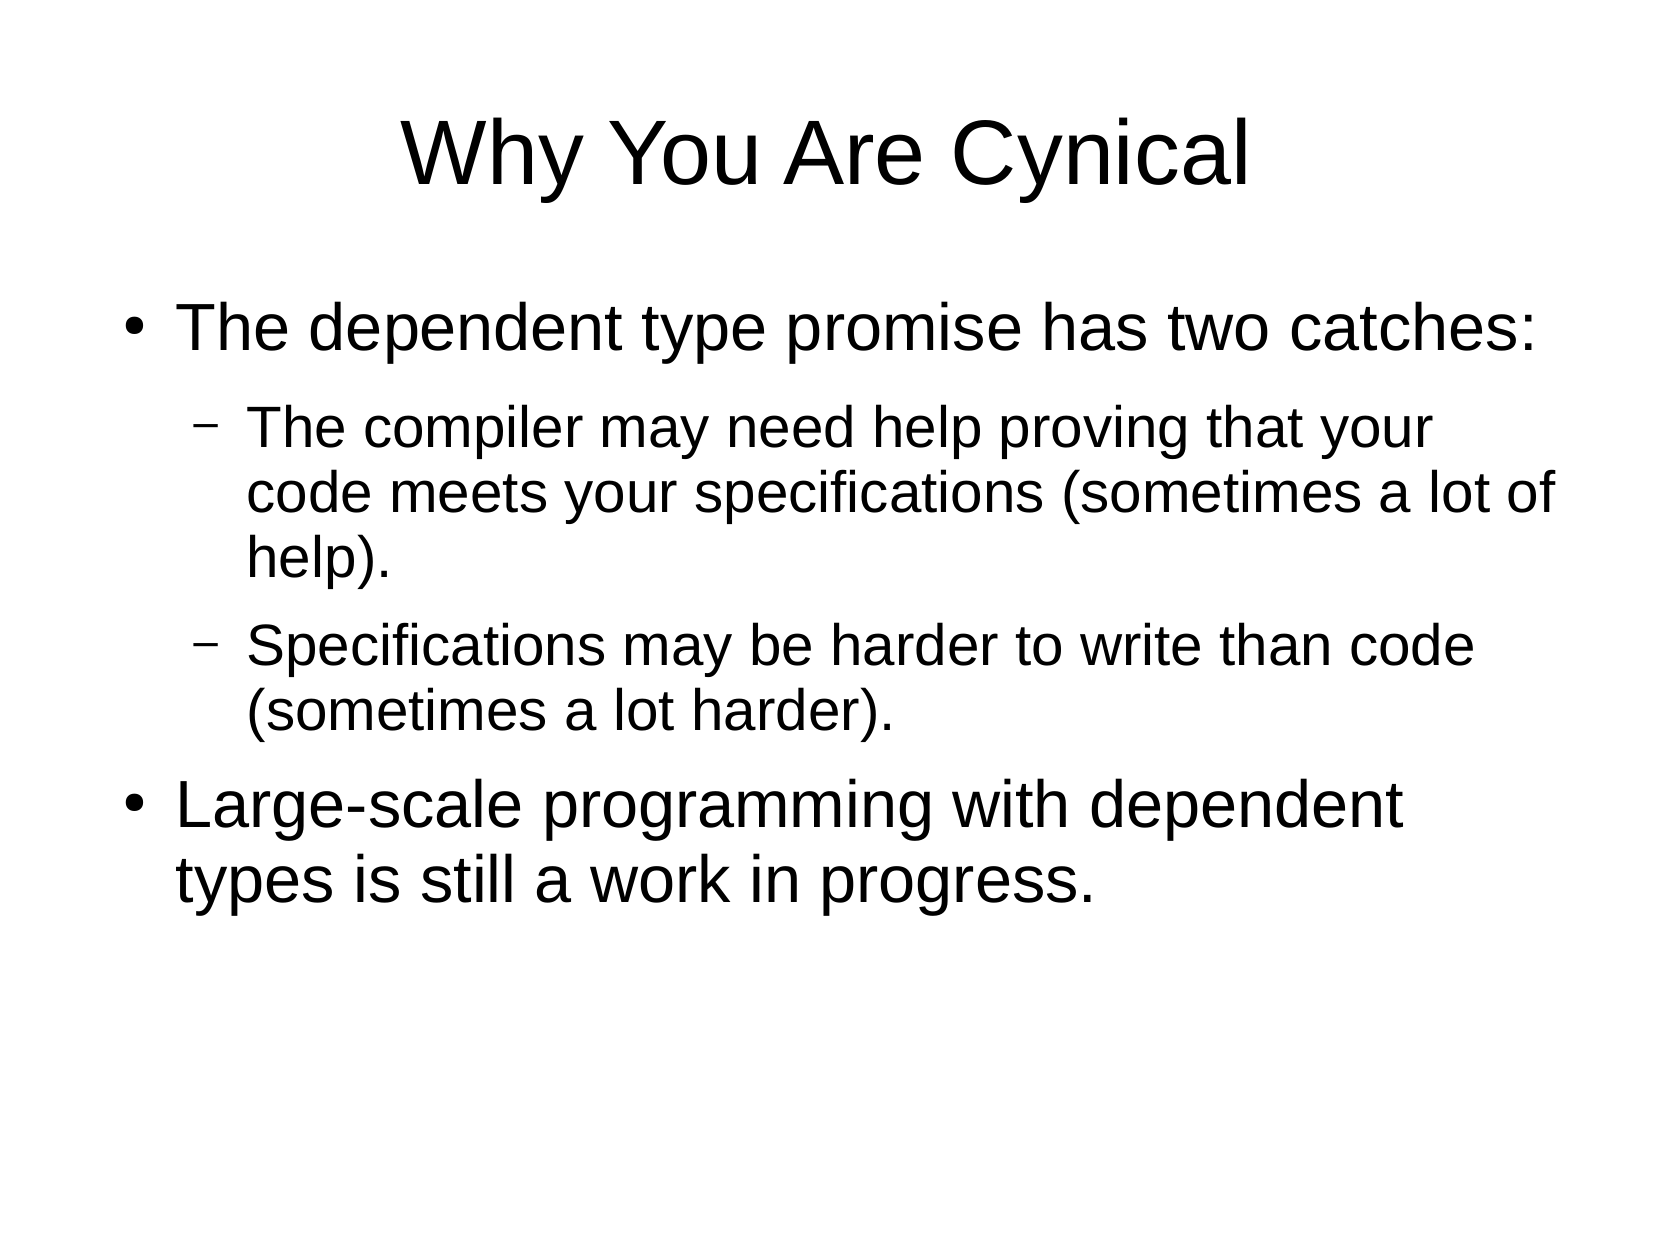

# Why You Are Cynical
The dependent type promise has two catches:
The compiler may need help proving that your code meets your specifications (sometimes a lot of help).
Specifications may be harder to write than code (sometimes a lot harder).
Large-scale programming with dependent types is still a work in progress.